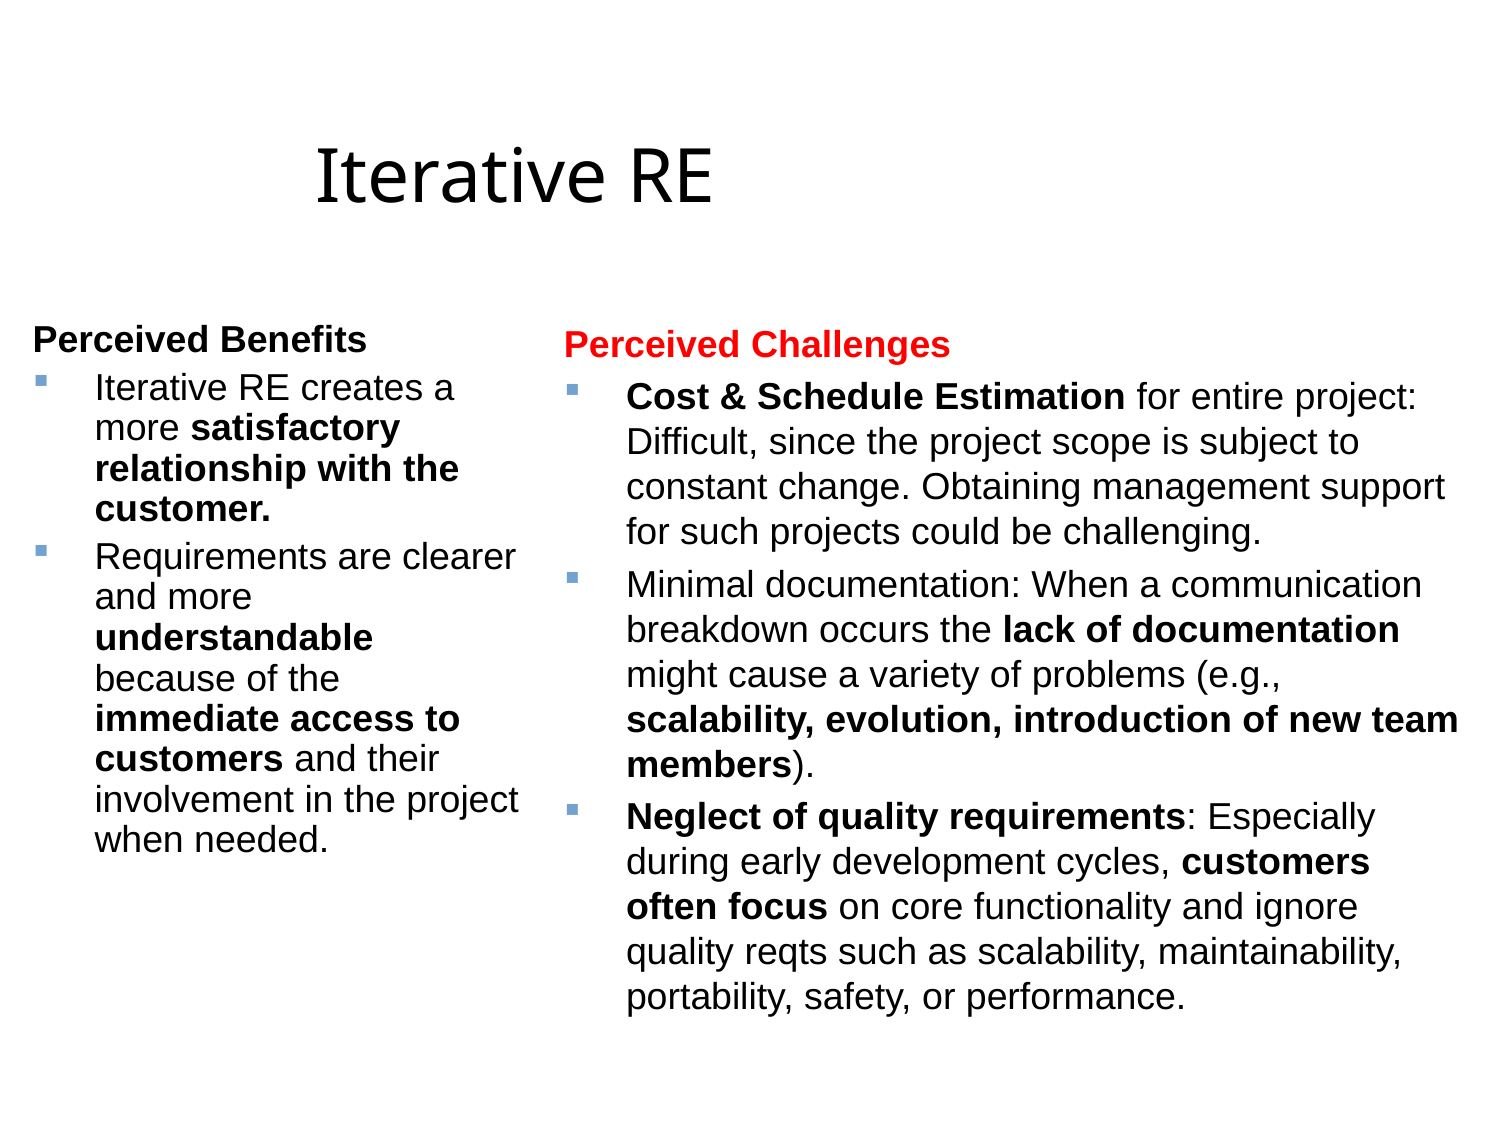

# Iterative RE
Perceived Benefits
Iterative RE creates a more satisfactory relationship with the customer.
Requirements are clearer and more understandable because of the immediate access to customers and their involvement in the project when needed.
Perceived Challenges
Cost & Schedule Estimation for entire project: Difficult, since the project scope is subject to constant change. Obtaining management support for such projects could be challenging.
Minimal documentation: When a communication breakdown occurs the lack of documentation might cause a variety of problems (e.g., scalability, evolution, introduction of new team members).
Neglect of quality requirements: Especially during early development cycles, customers often focus on core functionality and ignore quality reqts such as scalability, maintainability, portability, safety, or performance.